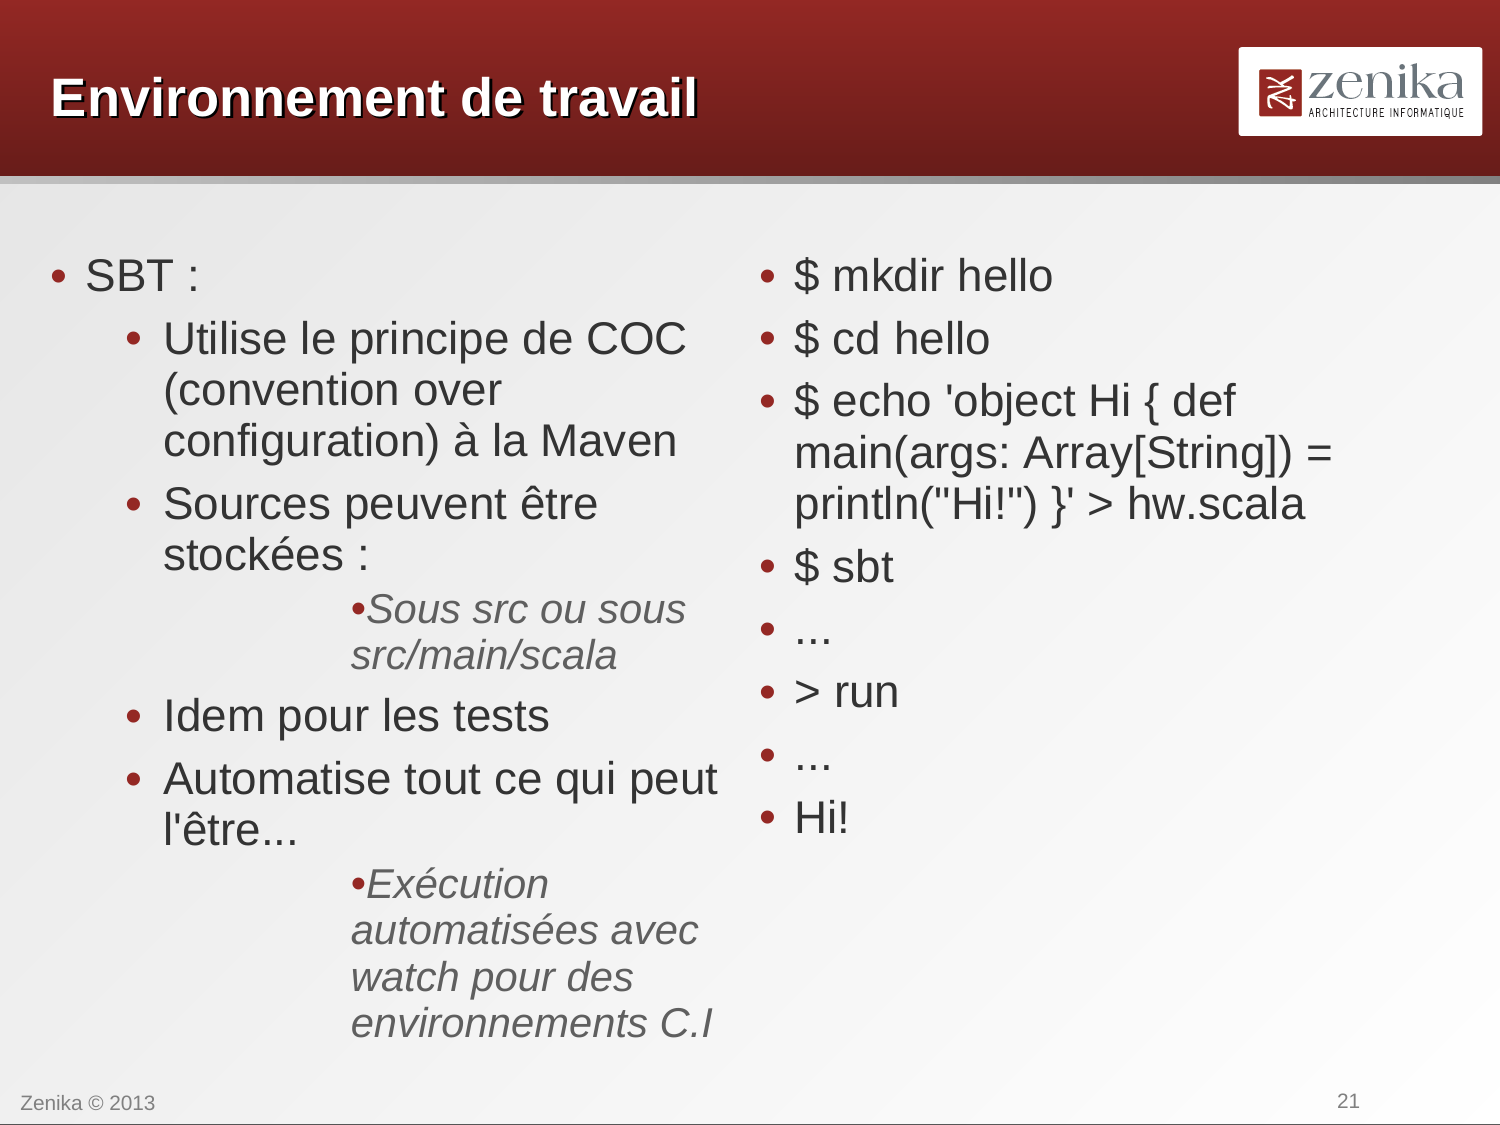

# Environnement de travail
SBT :
Utilise le principe de COC (convention over configuration) à la Maven
Sources peuvent être stockées :
Sous src ou sous src/main/scala
Idem pour les tests
Automatise tout ce qui peut l'être...
Exécution automatisées avec watch pour des environnements C.I
$ mkdir hello
$ cd hello
$ echo 'object Hi { def main(args: Array[String]) = println("Hi!") }' > hw.scala
$ sbt
...
> run
...
Hi!